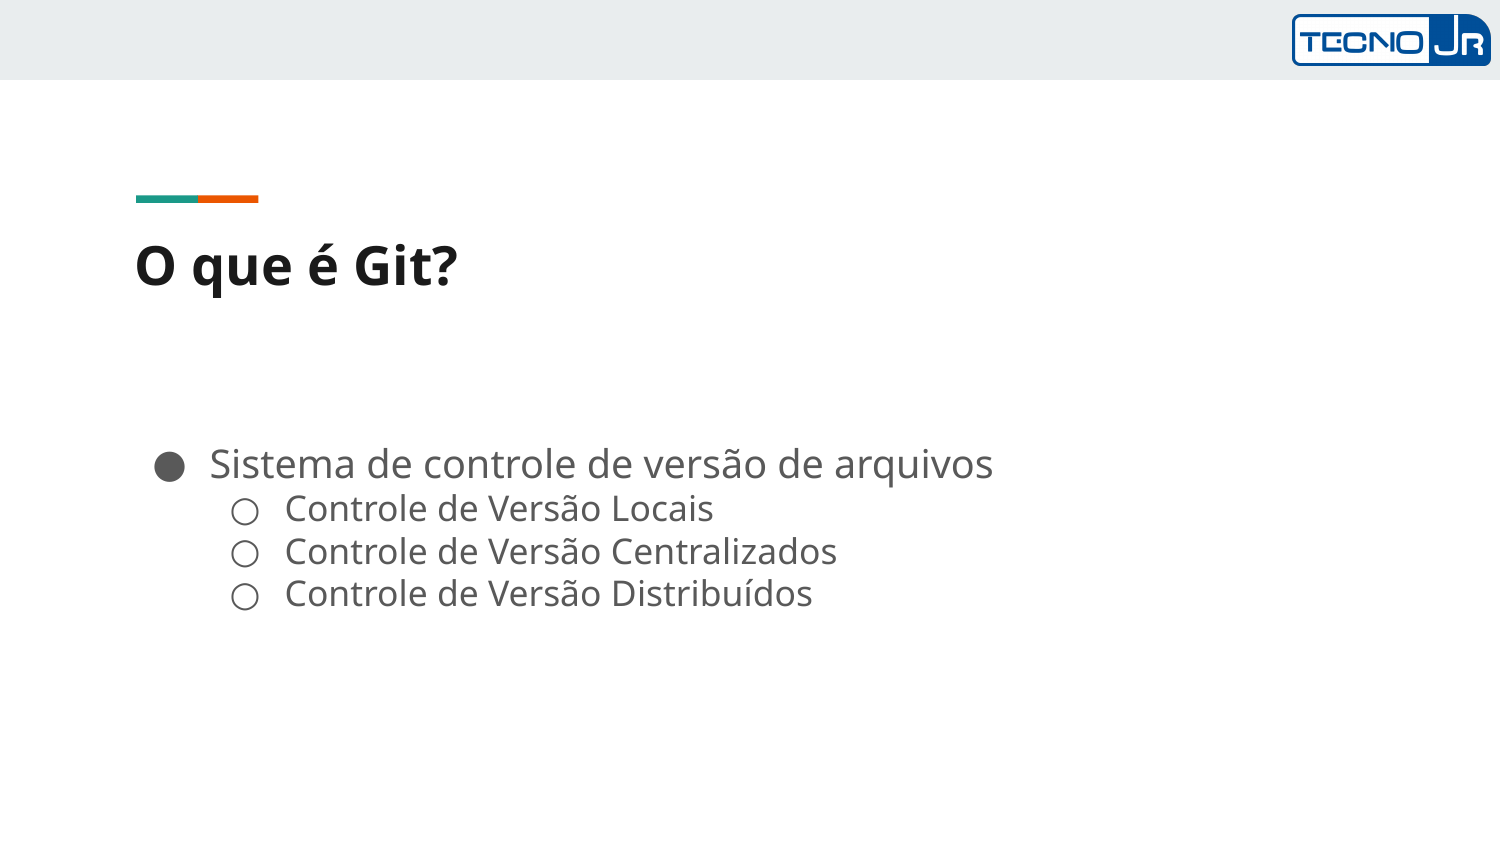

# O que é Git?
Sistema de controle de versão de arquivos
Controle de Versão Locais
Controle de Versão Centralizados
Controle de Versão Distribuídos